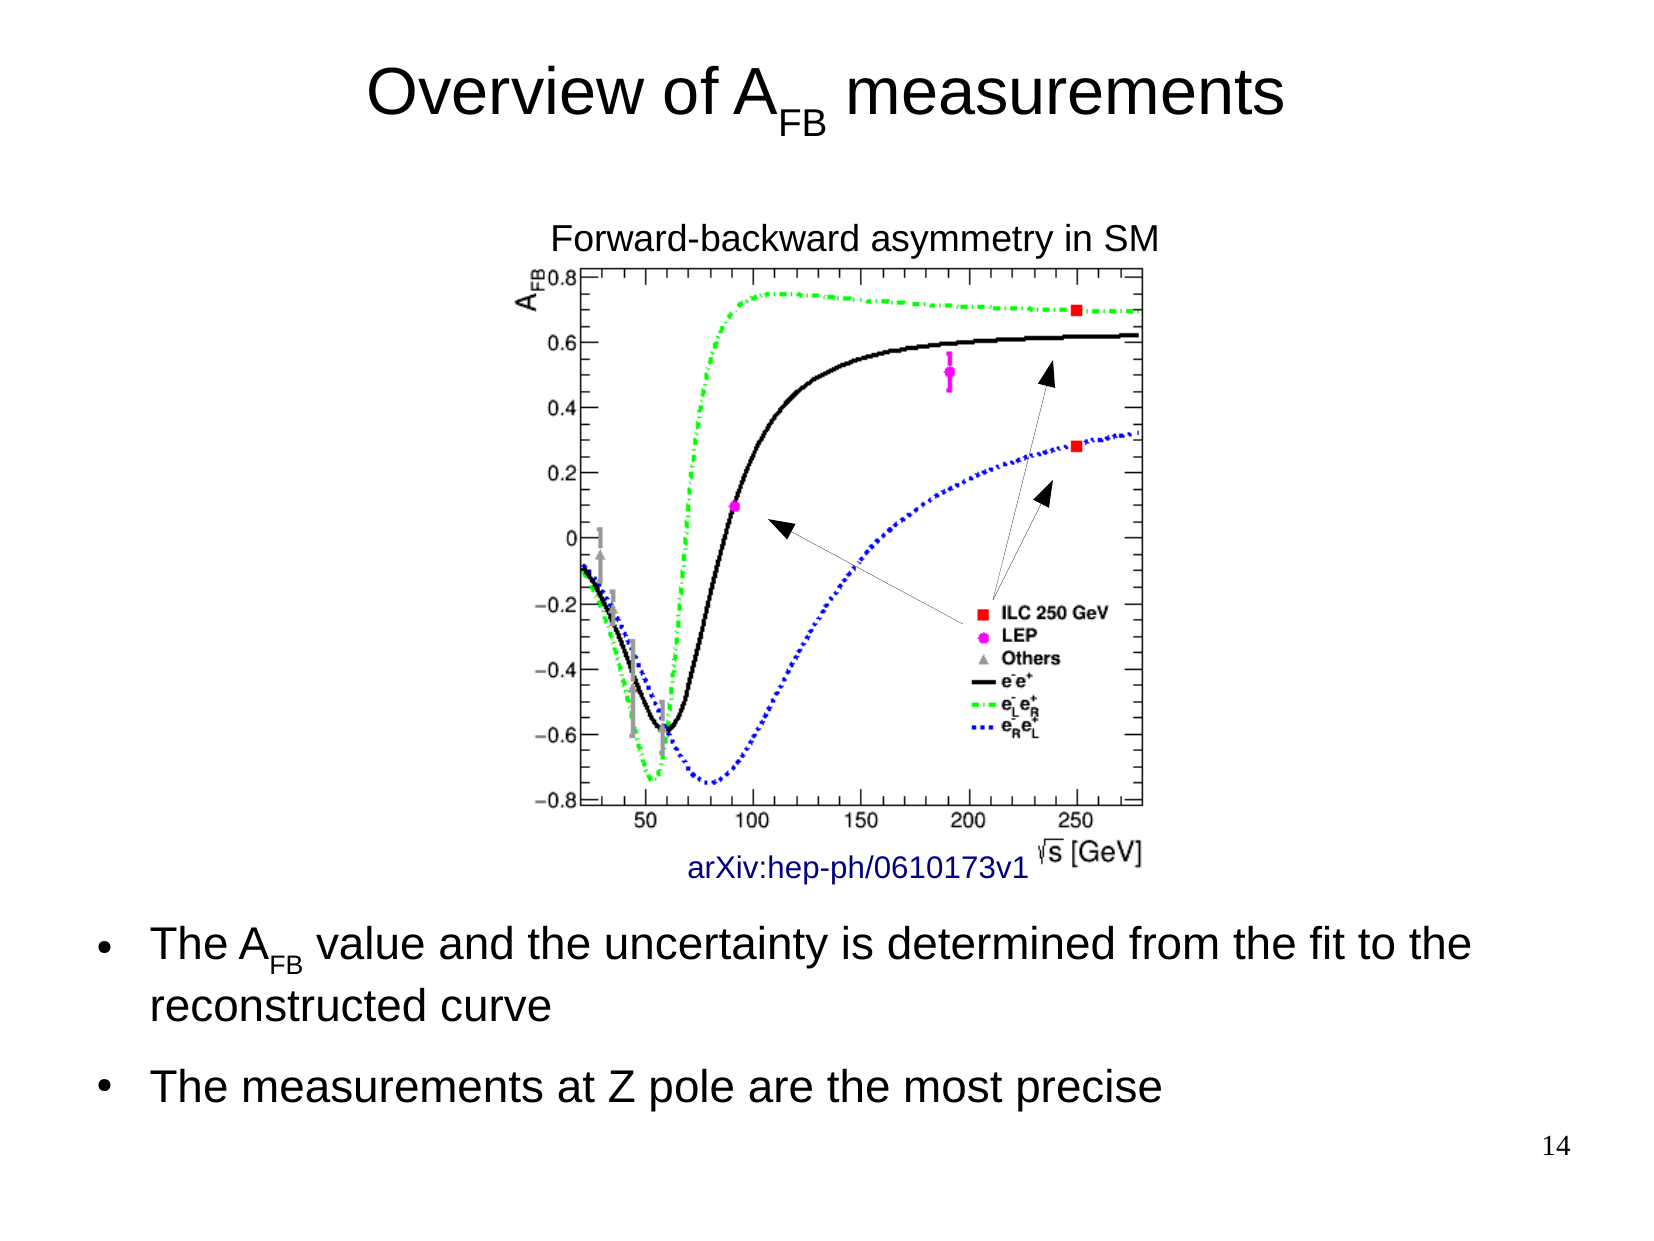

# Overview of AFB measurements
Forward-backward asymmetry in SM
arXiv:hep-ph/0610173v1
The AFB value and the uncertainty is determined from the fit to the reconstructed curve
The measurements at Z pole are the most precise
14